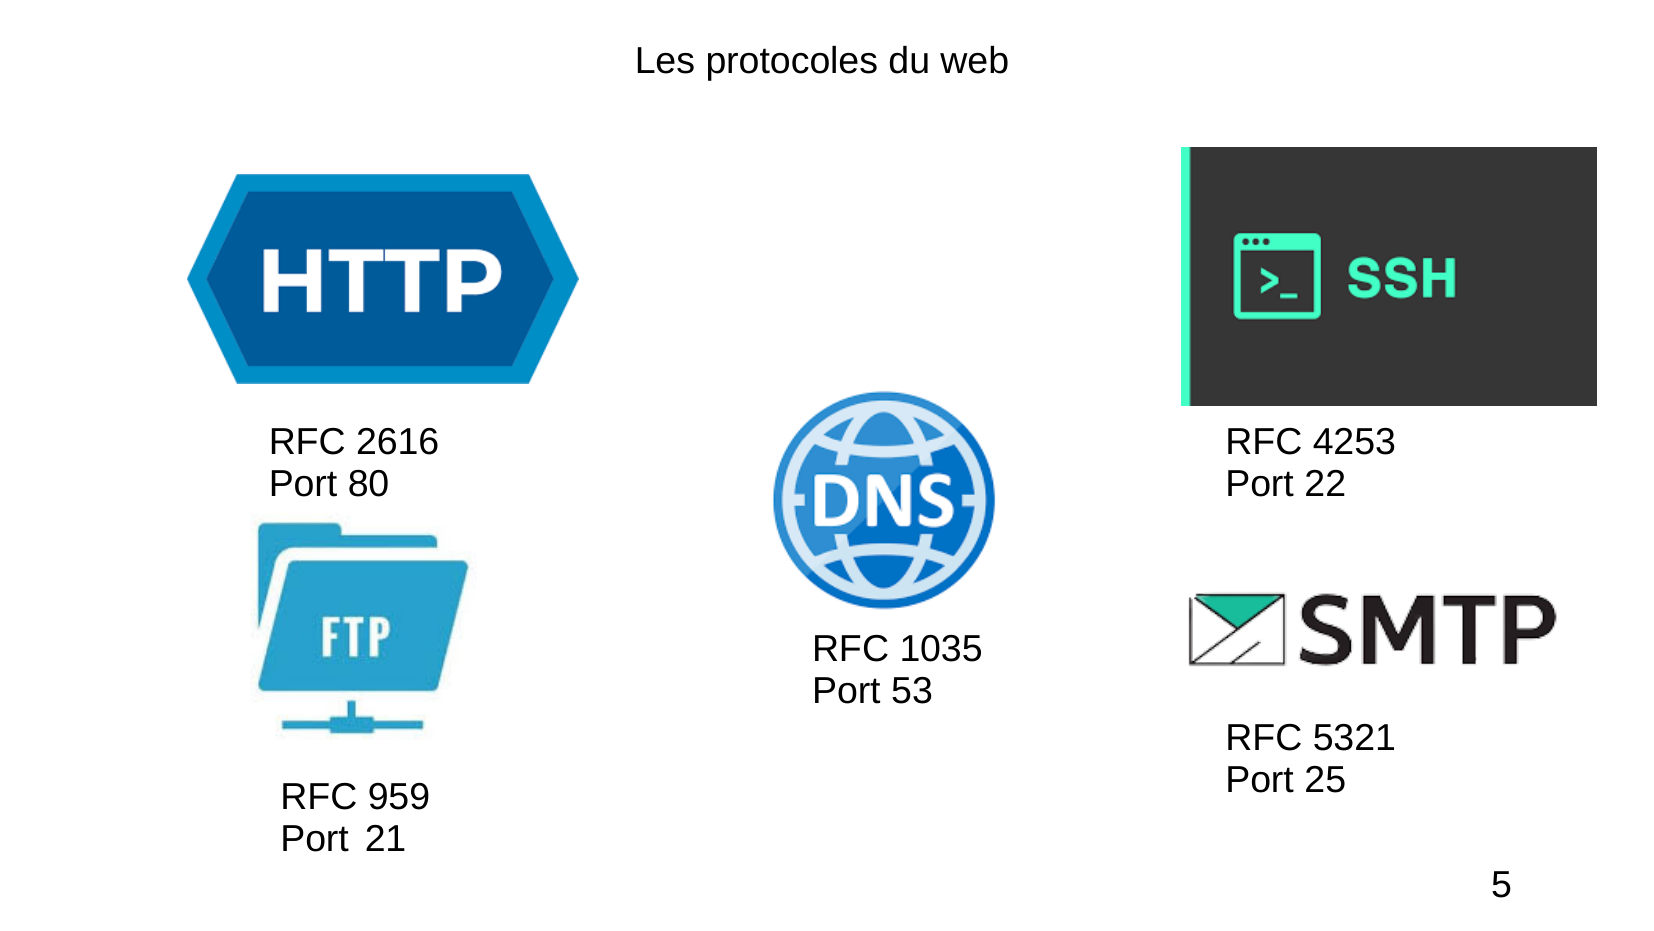

Les protocoles du web
RFC 2616
Port 80
RFC 4253
Port 22
RFC 1035
Port 53
RFC 5321
Port 25
RFC 959
Port	 21
#